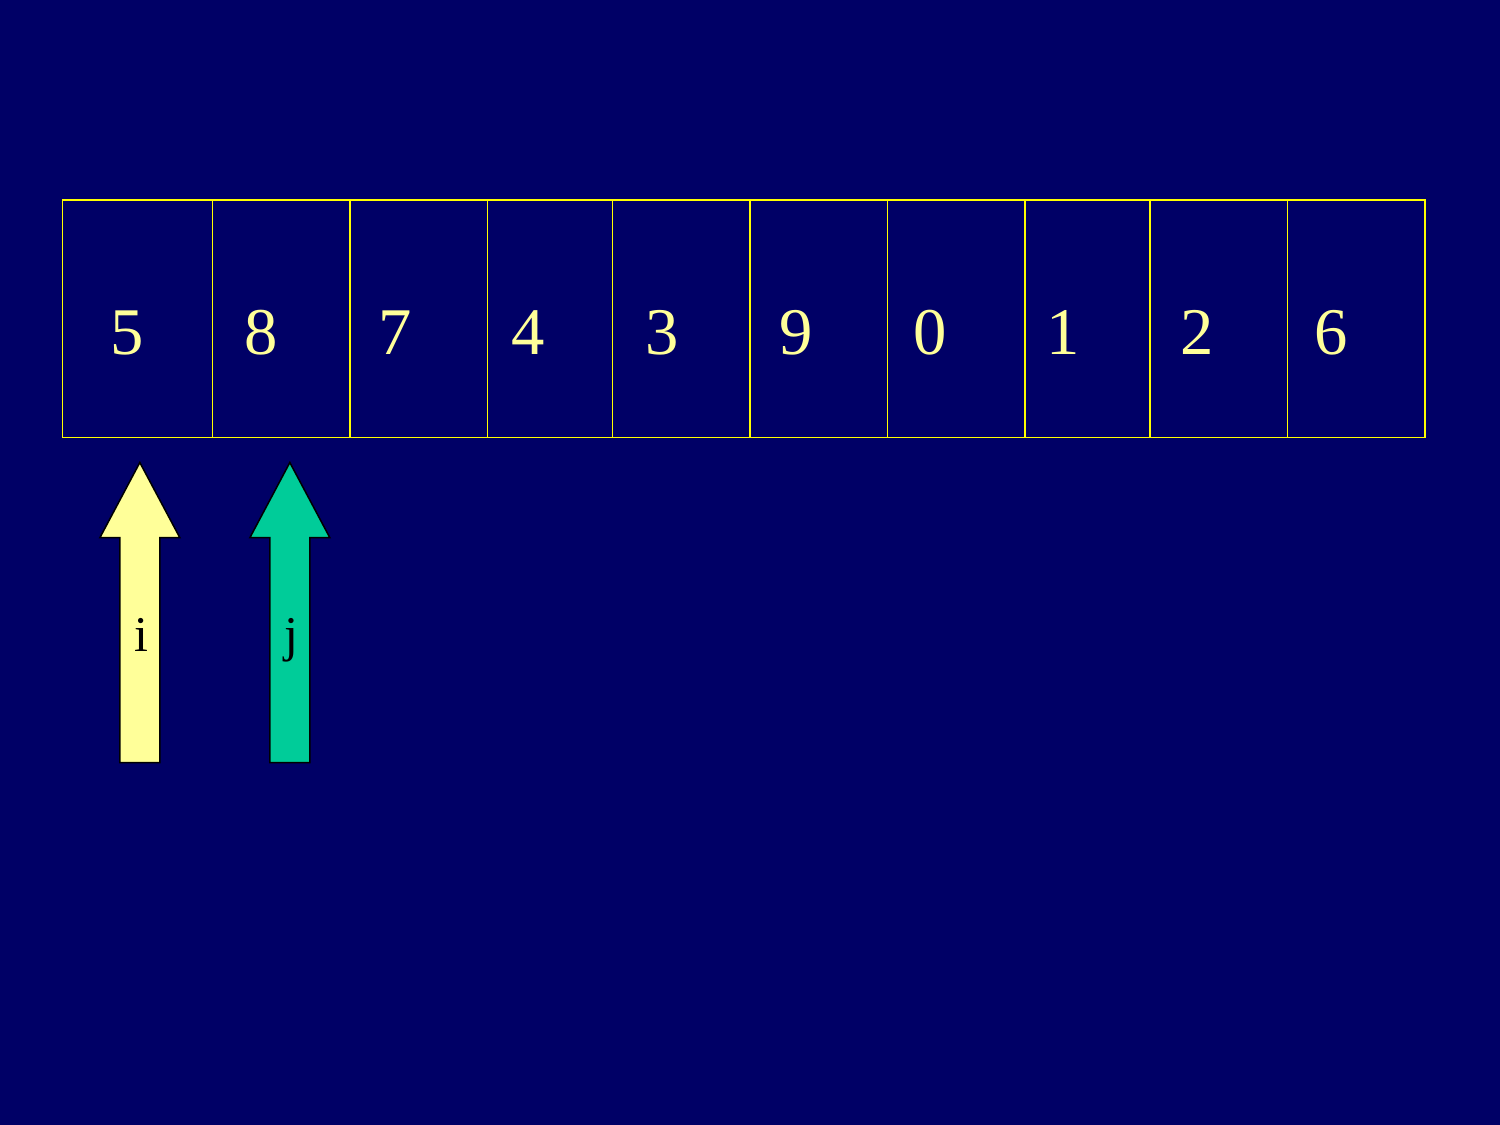

# 5 8 7 4 3 9 0 1 2 6
i
j